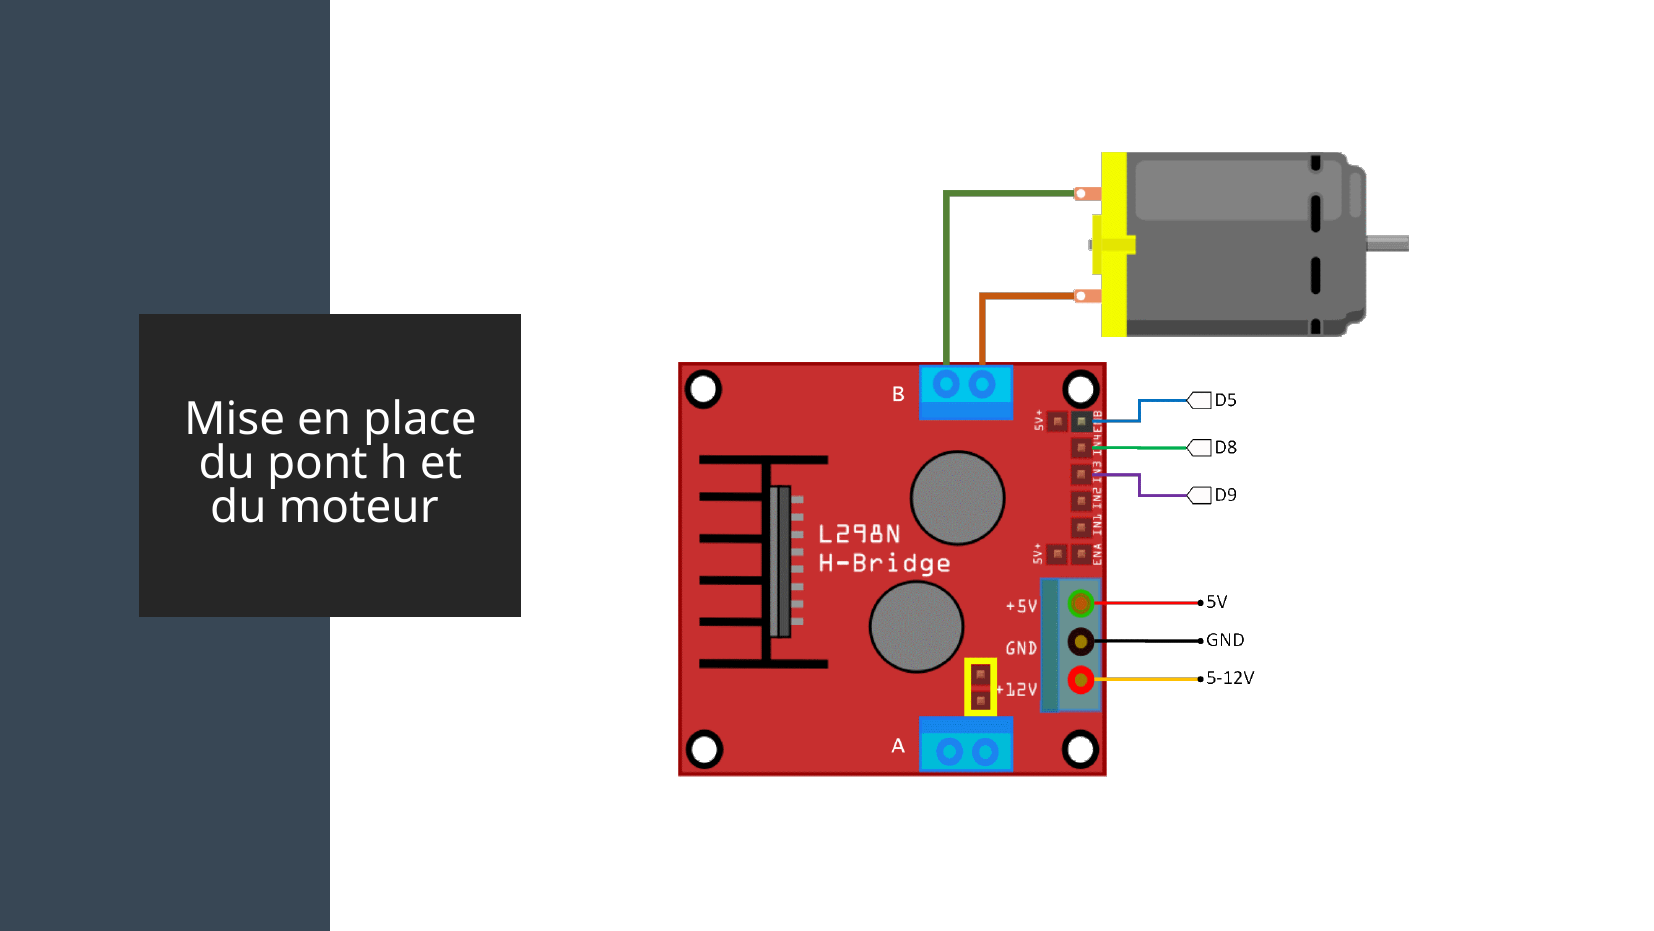

#
Mise en place du pont h et du moteur